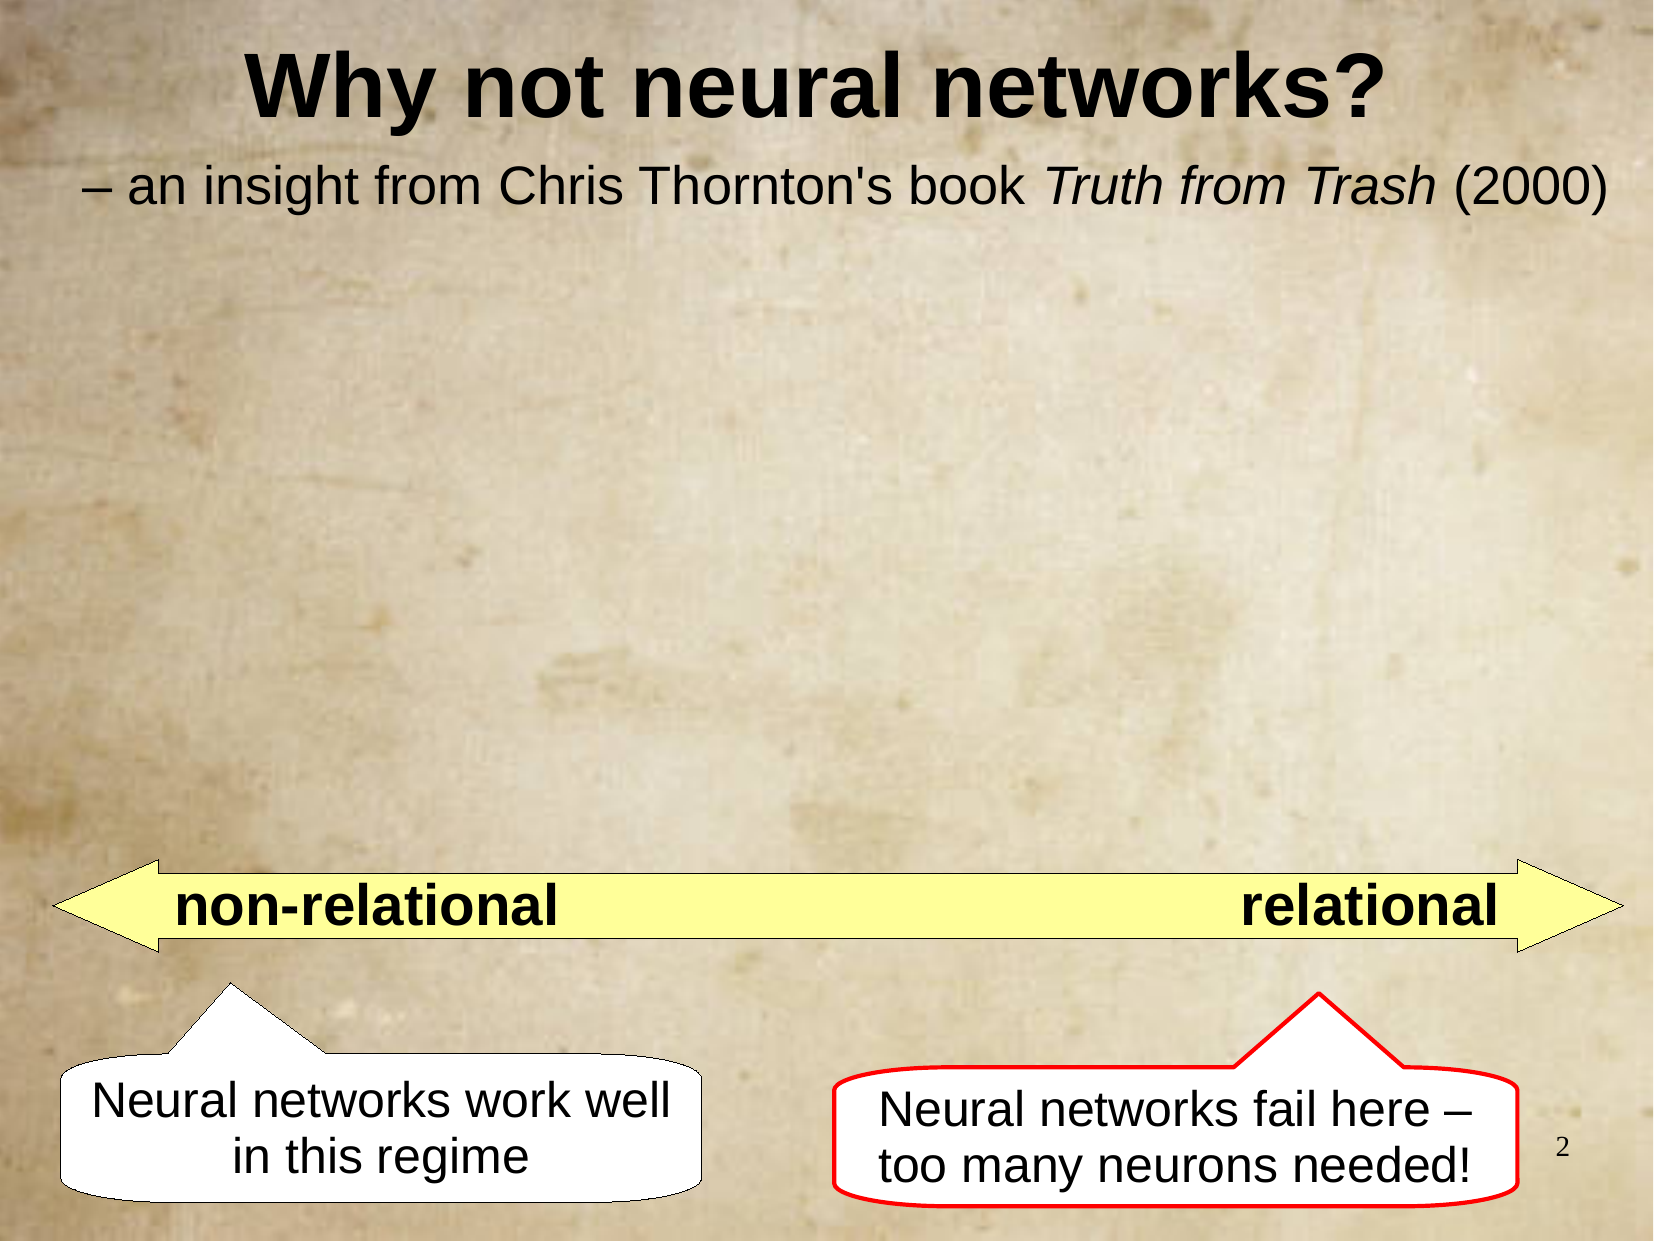

# Why not neural networks?
– an insight from Chris Thornton's book Truth from Trash (2000)
non-relational relational
Neural networks work well
in this regime
Neural networks fail here –
too many neurons needed!
2